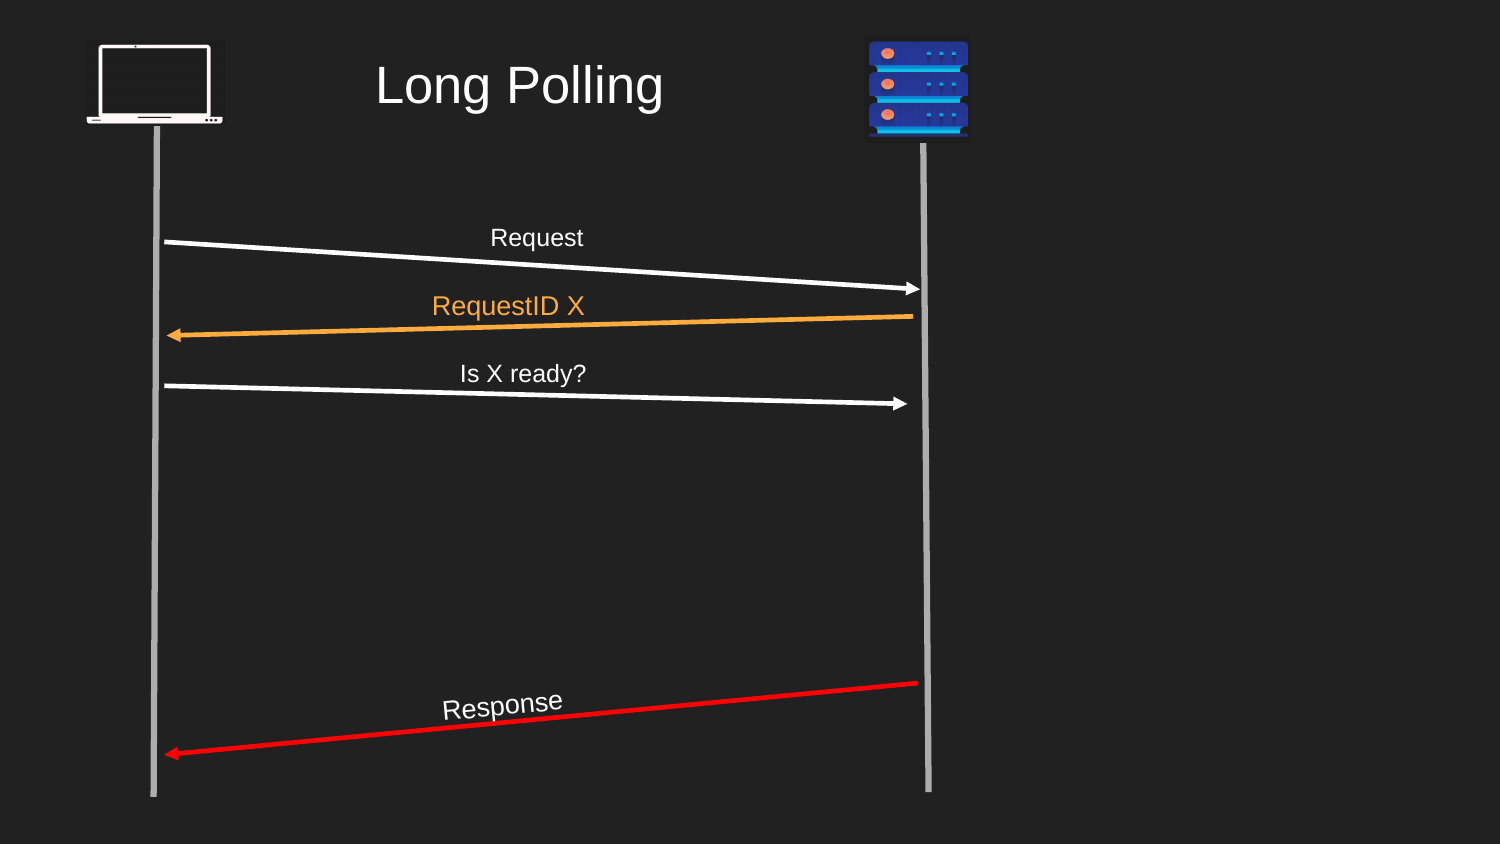

# Long Polling
Request
RequestID X
Is X ready?
Response